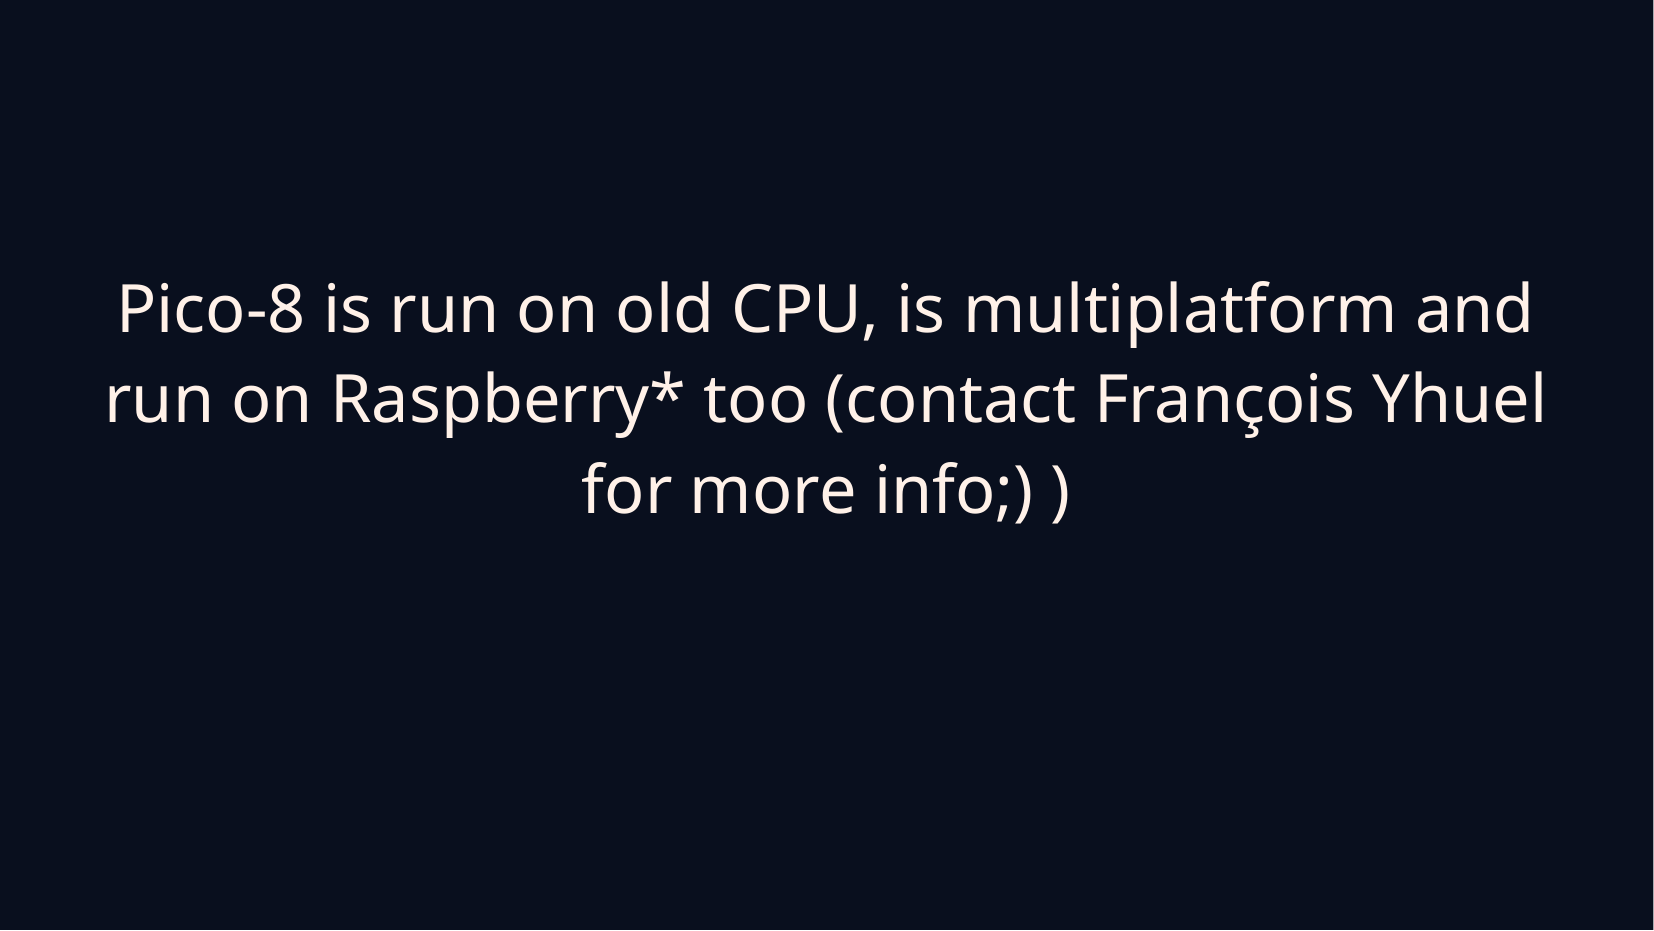

# Pico-8 is run on old CPU, is multiplatform and run on Raspberry* too (contact François Yhuel for more info;) )